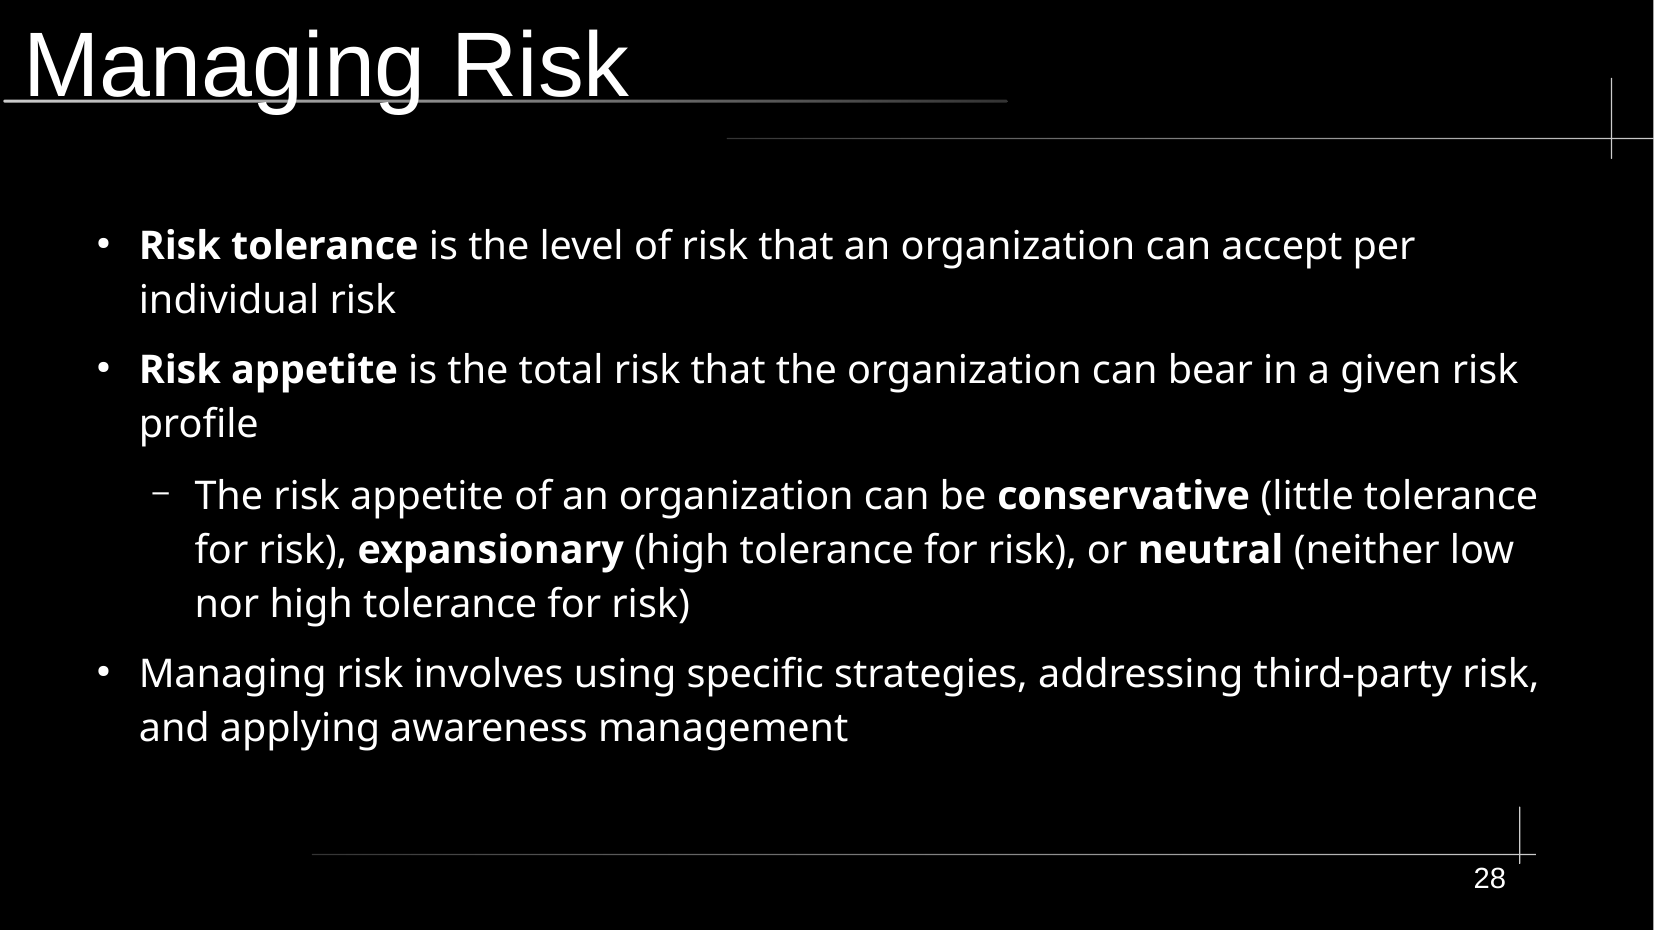

# Managing Risk
Risk tolerance is the level of risk that an organization can accept per individual risk
Risk appetite is the total risk that the organization can bear in a given risk profile
The risk appetite of an organization can be conservative (little tolerance for risk), expansionary (high tolerance for risk), or neutral (neither low nor high tolerance for risk)
Managing risk involves using specific strategies, addressing third-party risk, and applying awareness management
28